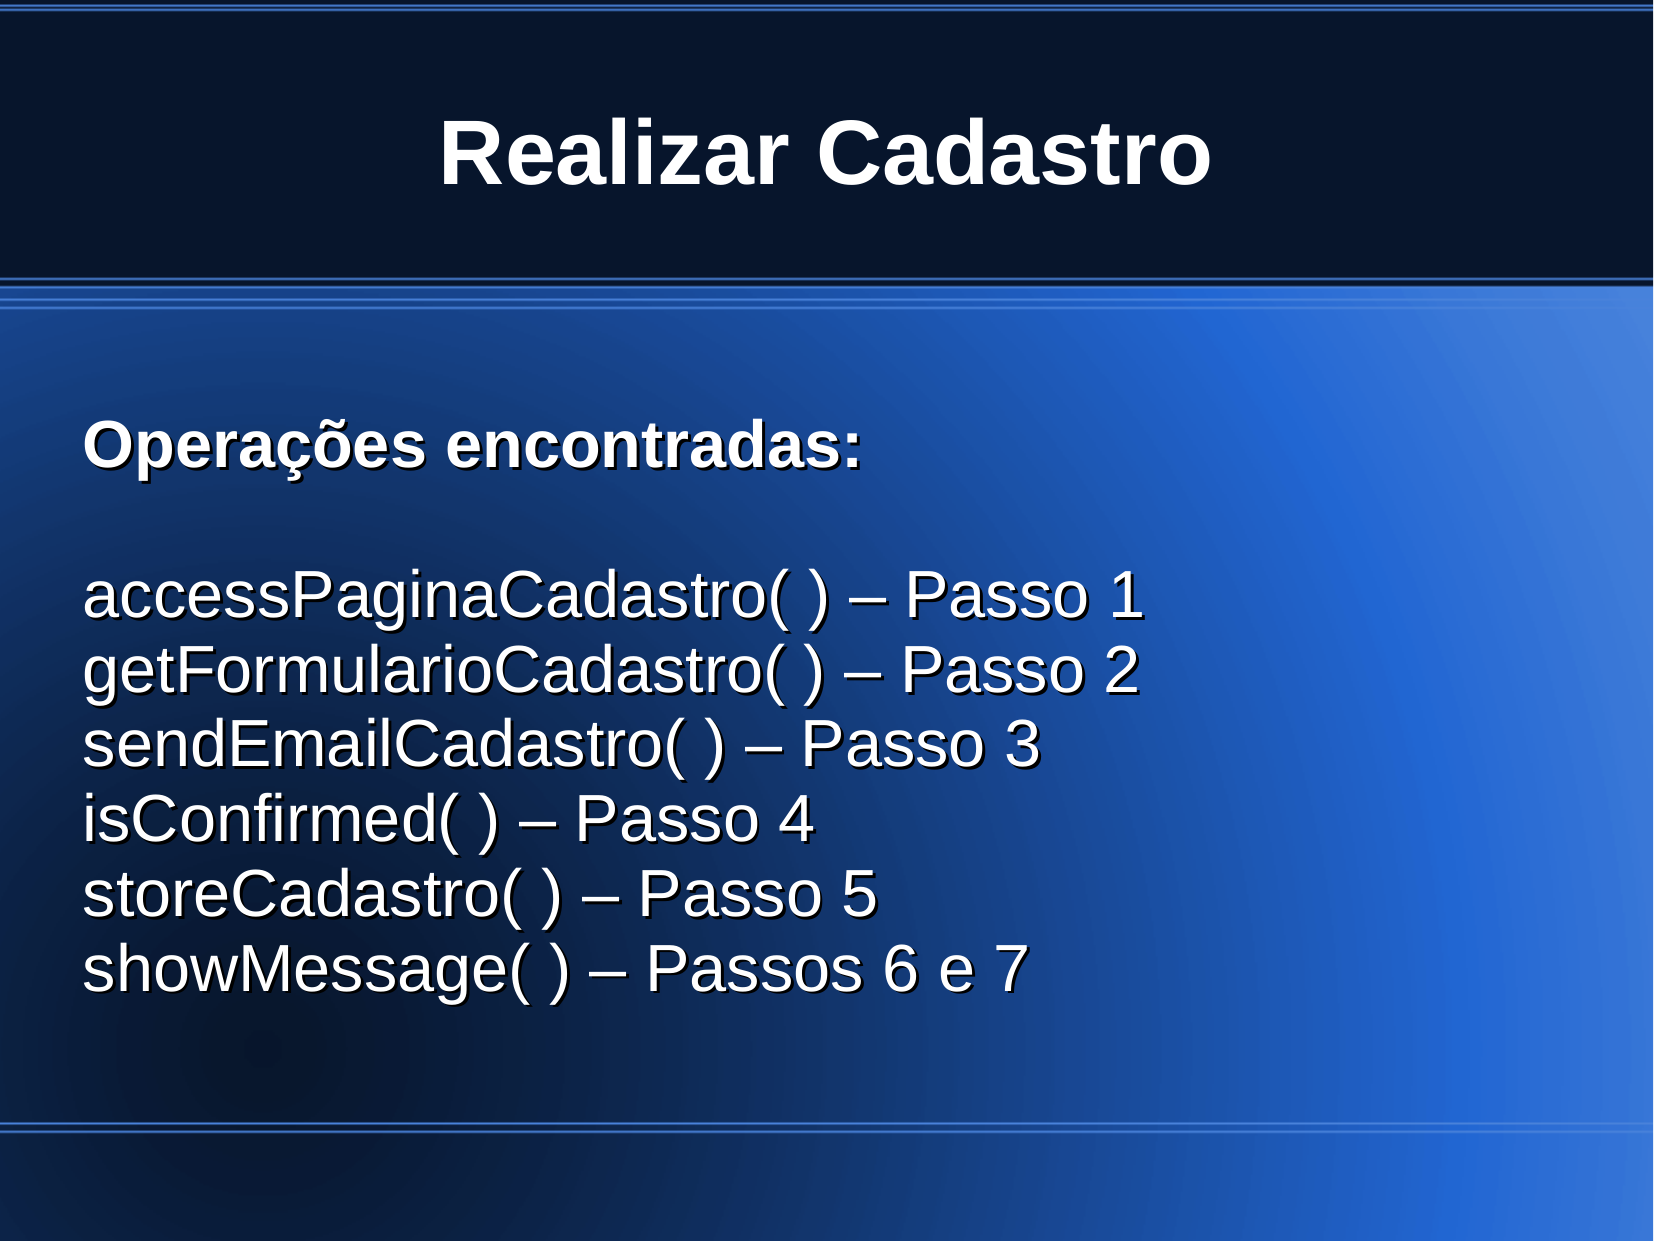

# Realizar Cadastro
Operações encontradas:
accessPaginaCadastro( ) – Passo 1
getFormularioCadastro( ) – Passo 2
sendEmailCadastro( ) – Passo 3
isConfirmed( ) – Passo 4
storeCadastro( ) – Passo 5
showMessage( ) – Passos 6 e 7